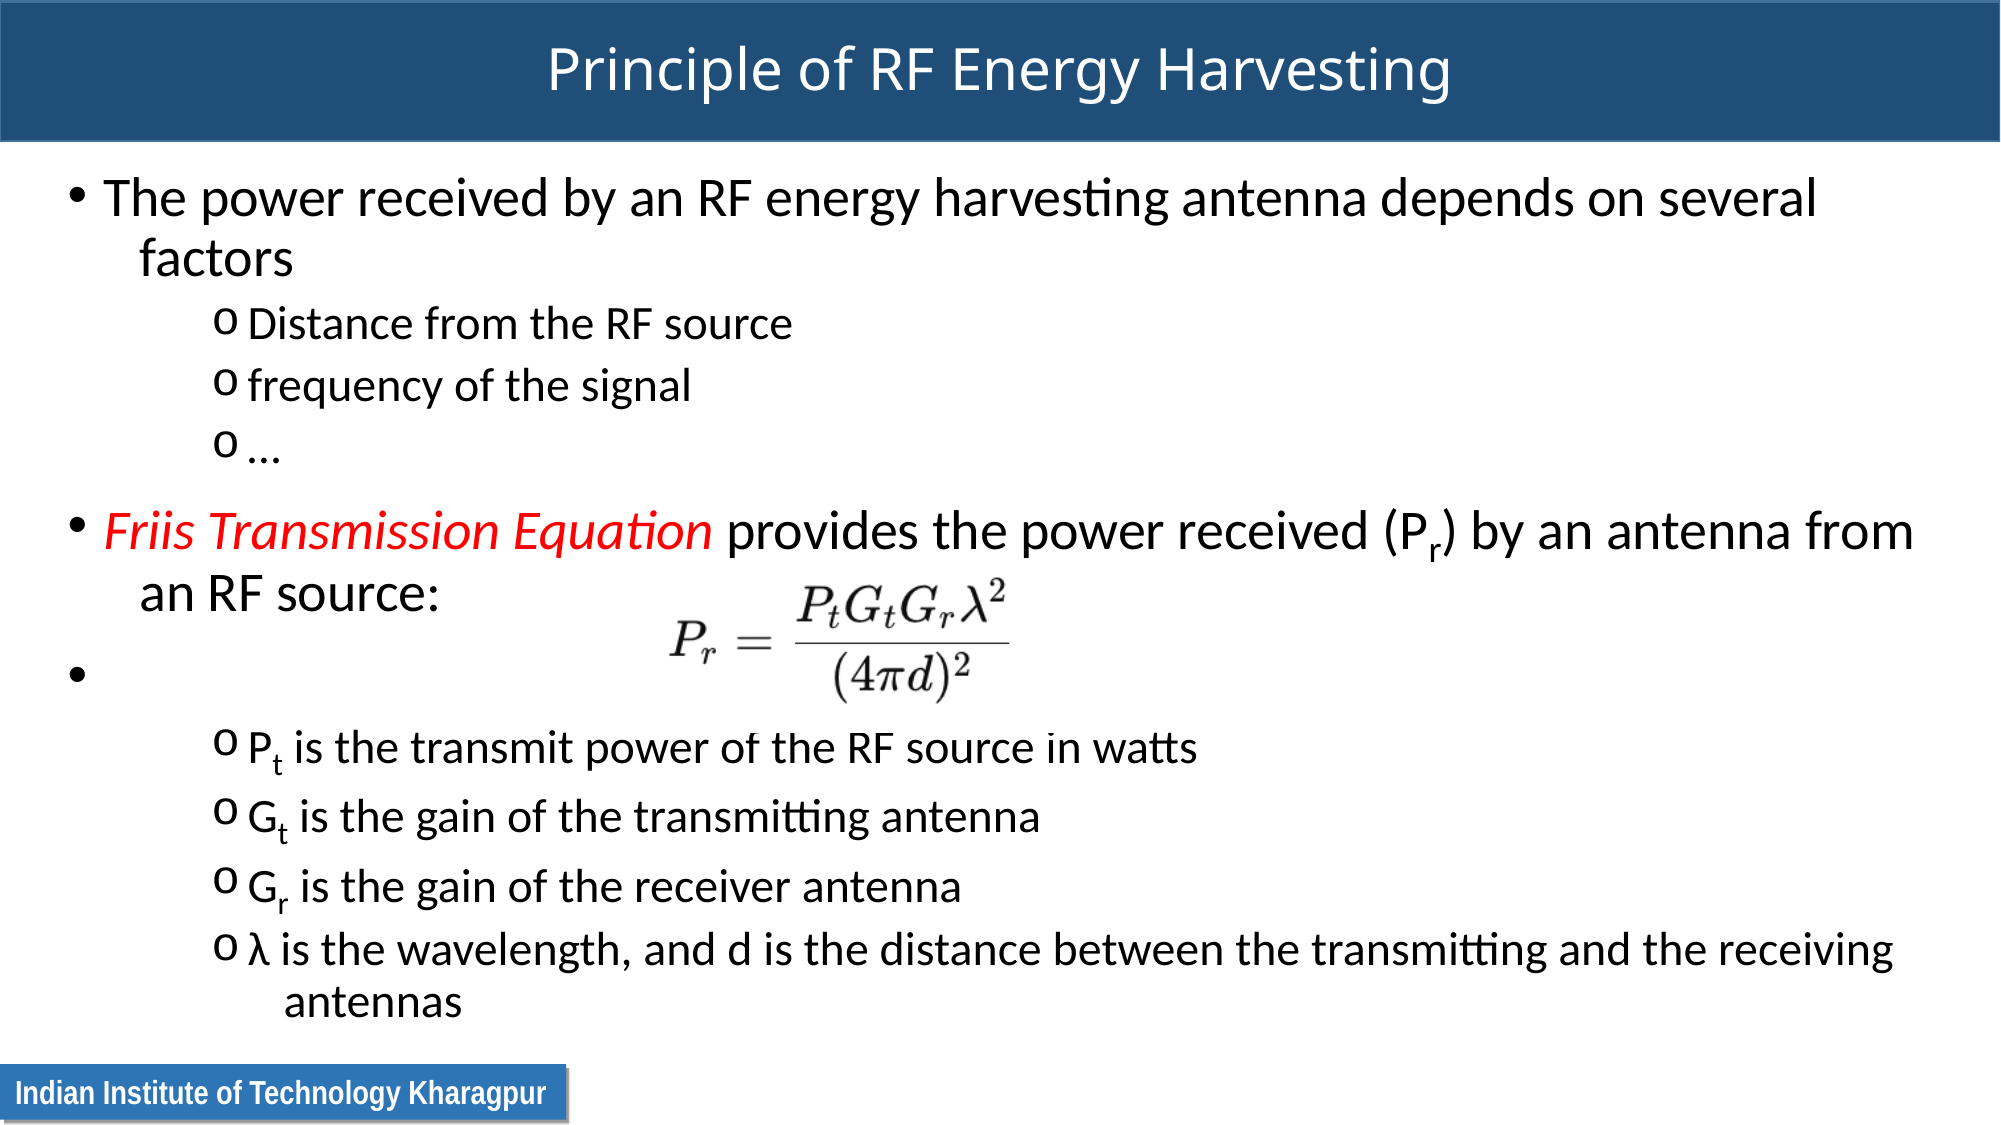

Principle of RF Energy Harvesting
# The power received by an RF energy harvesting antenna depends on several factors
Distance from the RF source
frequency of the signal
…
Friis Transmission Equation provides the power received (Pr) by an antenna from an RF source:
Pt is the transmit power of the RF source in watts
Gt is the gain of the transmitting antenna
Gr is the gain of the receiver antenna
λ is the wavelength, and d is the distance between the transmitting and the receiving antennas